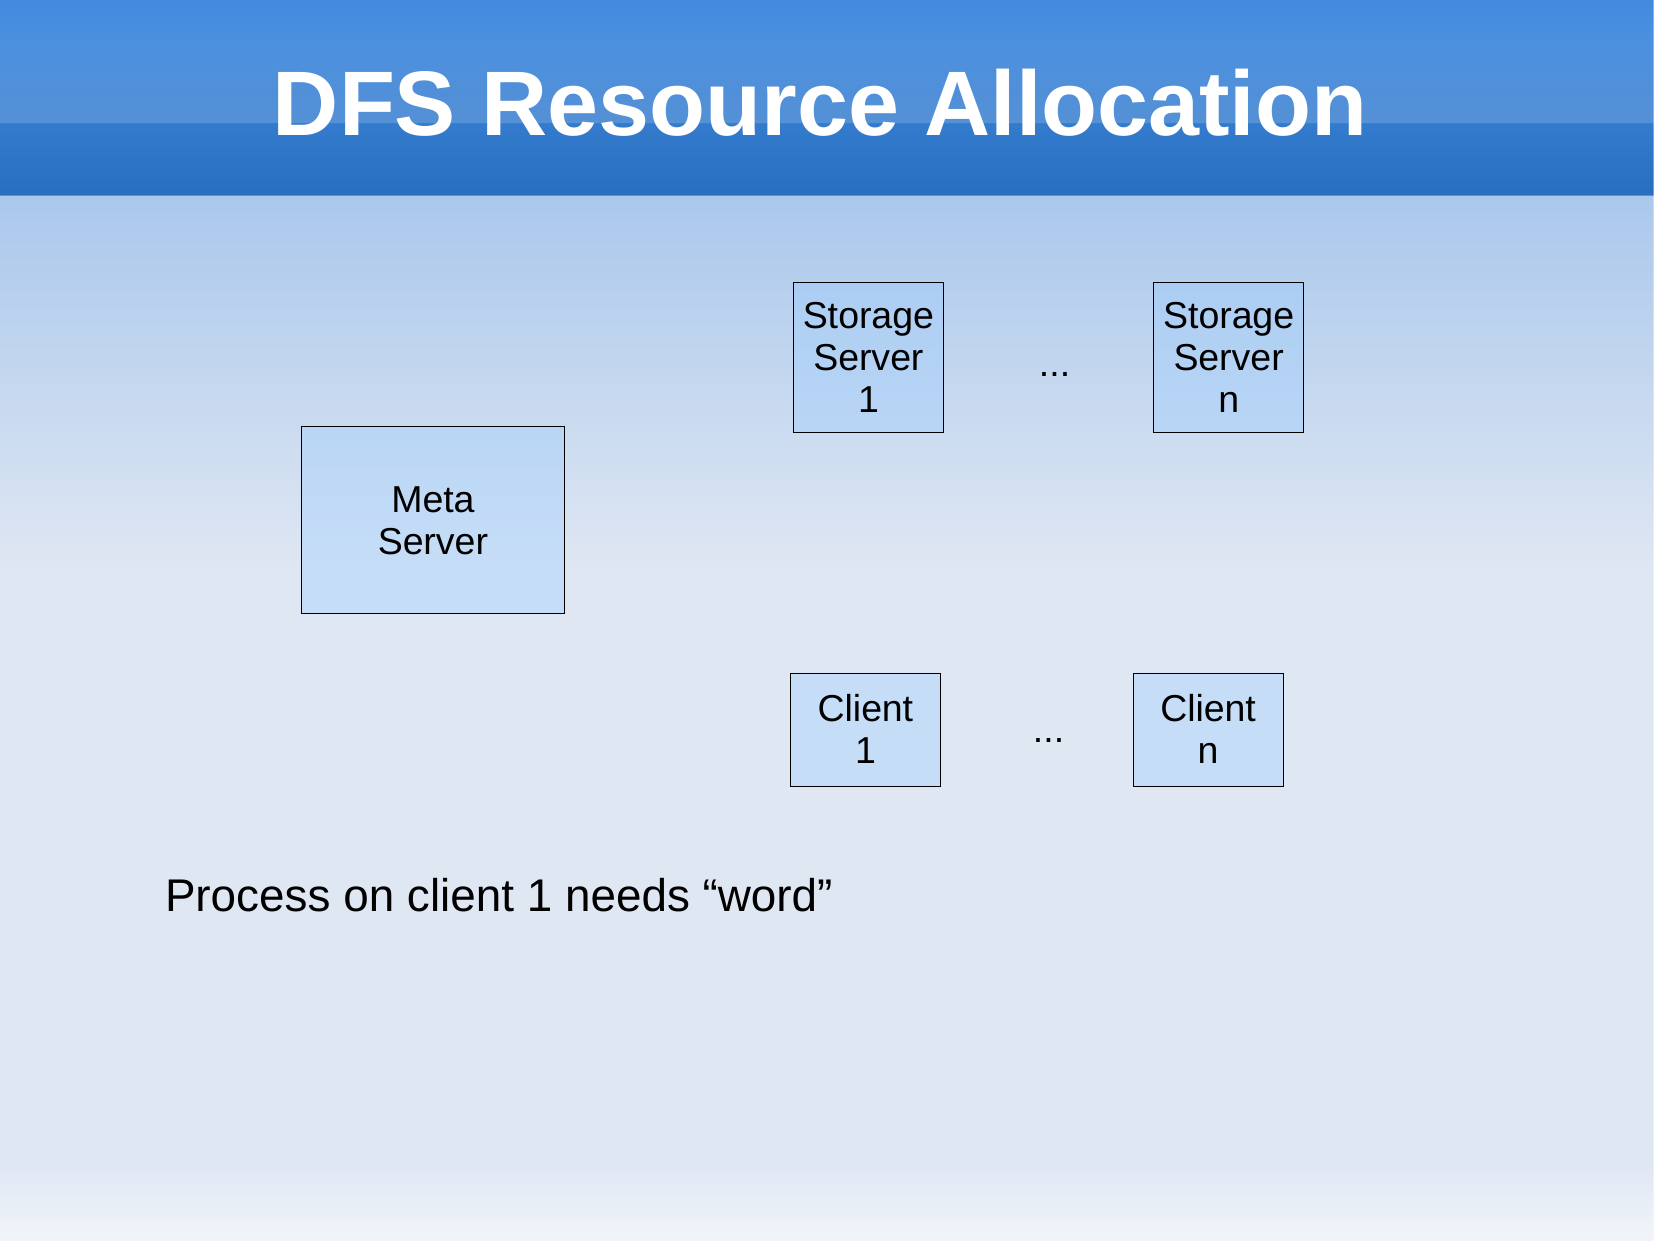

# DFS Resource Allocation
Storage
Server
1
Storage
Server
n
...
Meta
Server
Client
1
Client
n
...
Process on client 1 needs “word”